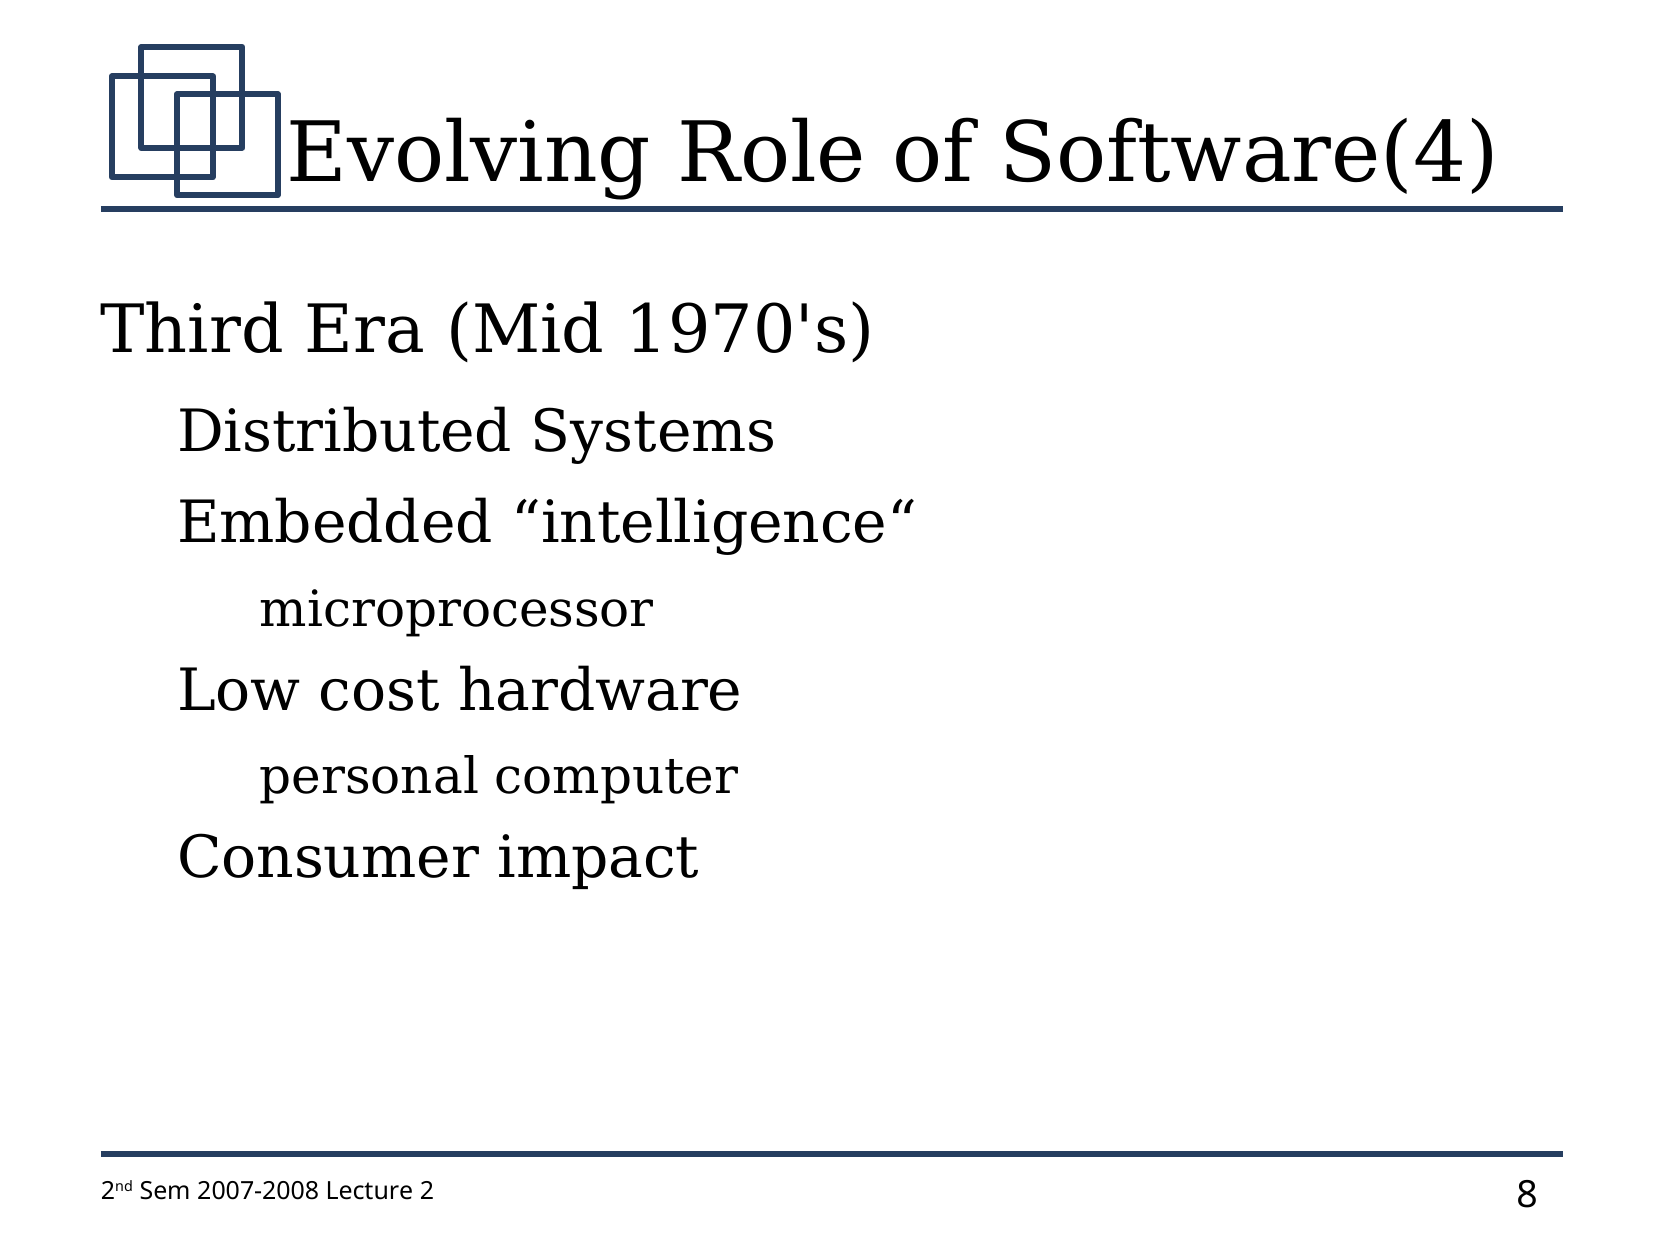

# Evolving Role of Software(4)
Third Era (Mid 1970's)
Distributed Systems
Embedded “intelligence“
microprocessor
Low cost hardware
personal computer
Consumer impact